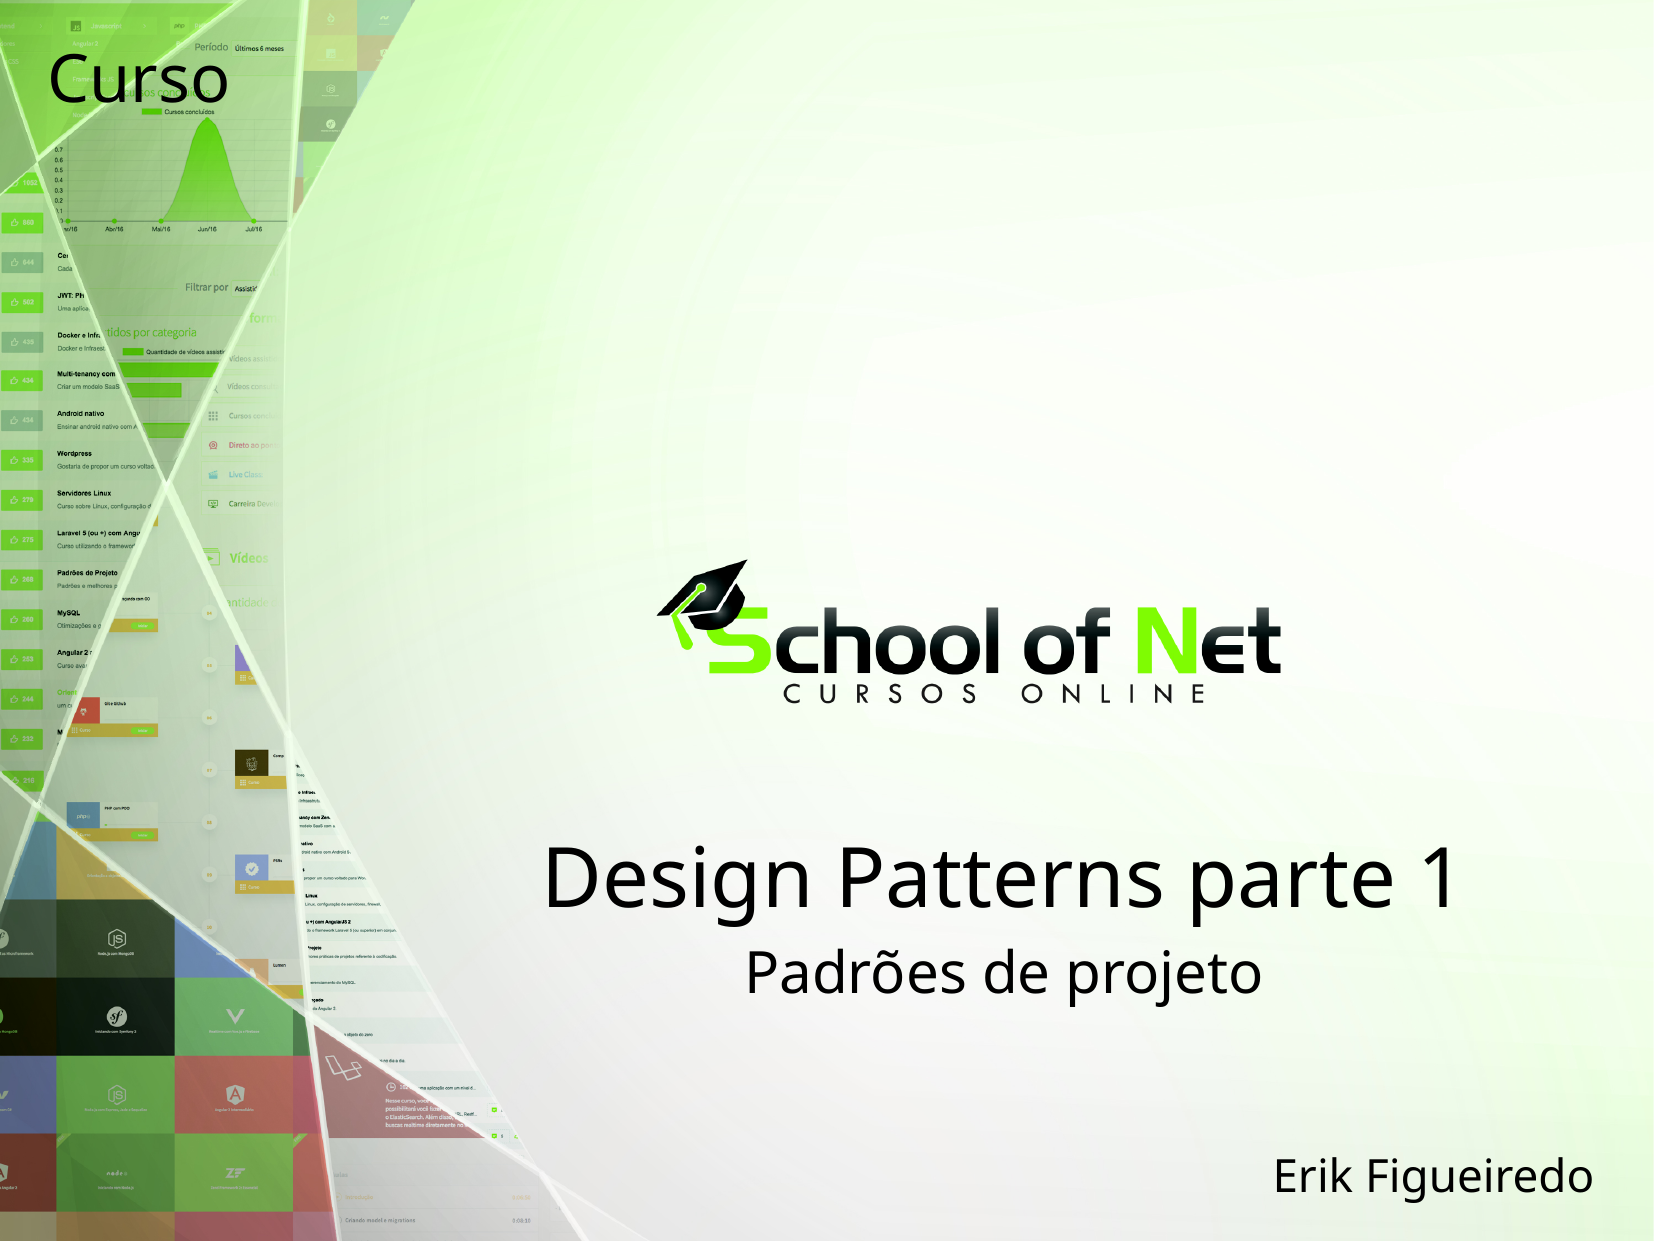

Curso
# Design Patterns parte 1
Padrões de projeto
Erik Figueiredo